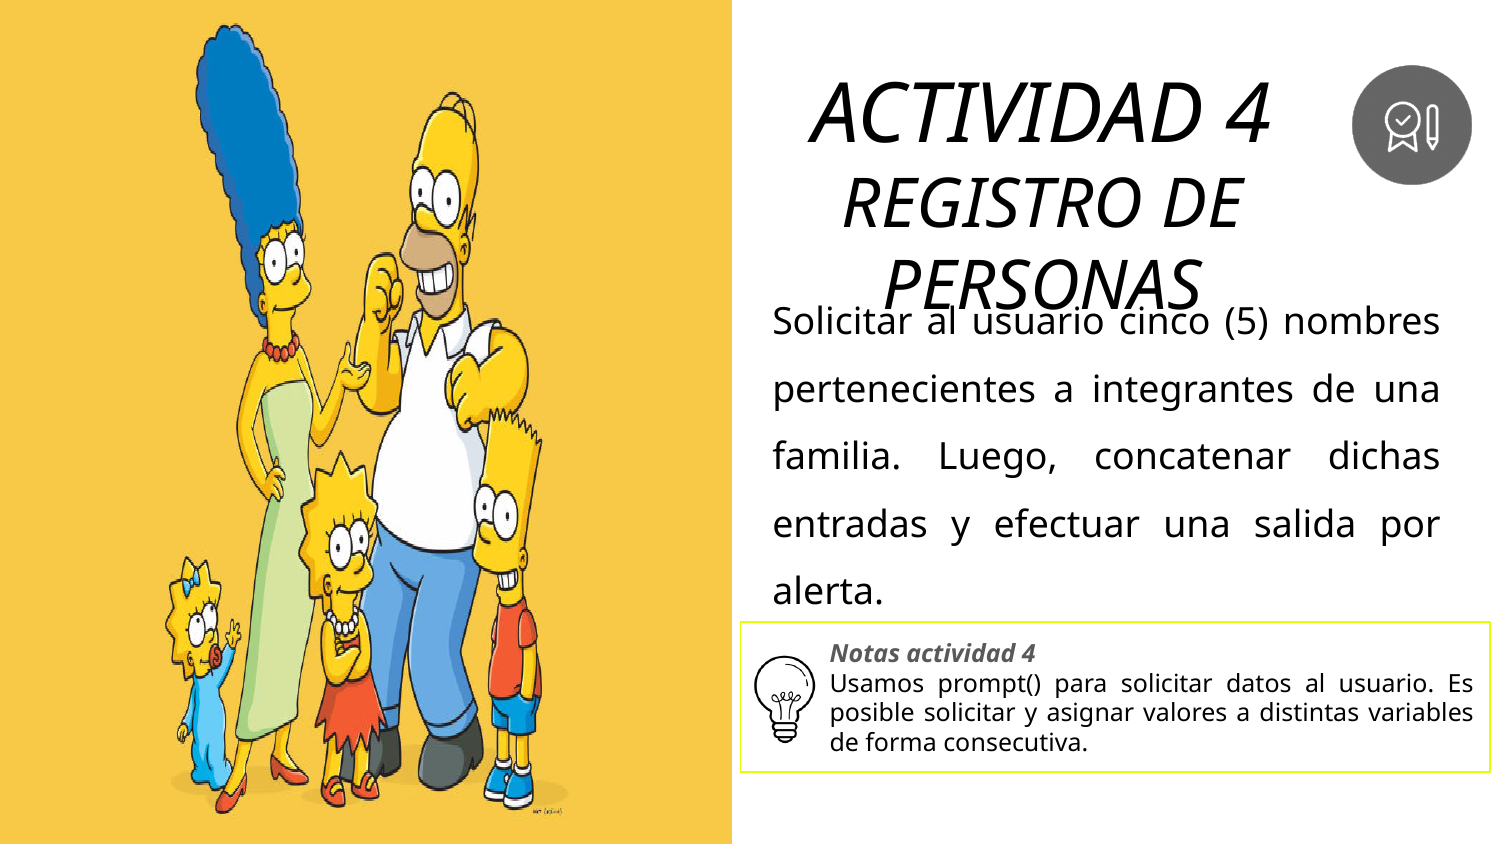

ACTIVIDAD 4
REGISTRO DE PERSONAS
Solicitar al usuario cinco (5) nombres pertenecientes a integrantes de una familia. Luego, concatenar dichas entradas y efectuar una salida por alerta.
Notas actividad 4
Usamos prompt() para solicitar datos al usuario. Es posible solicitar y asignar valores a distintas variables de forma consecutiva.